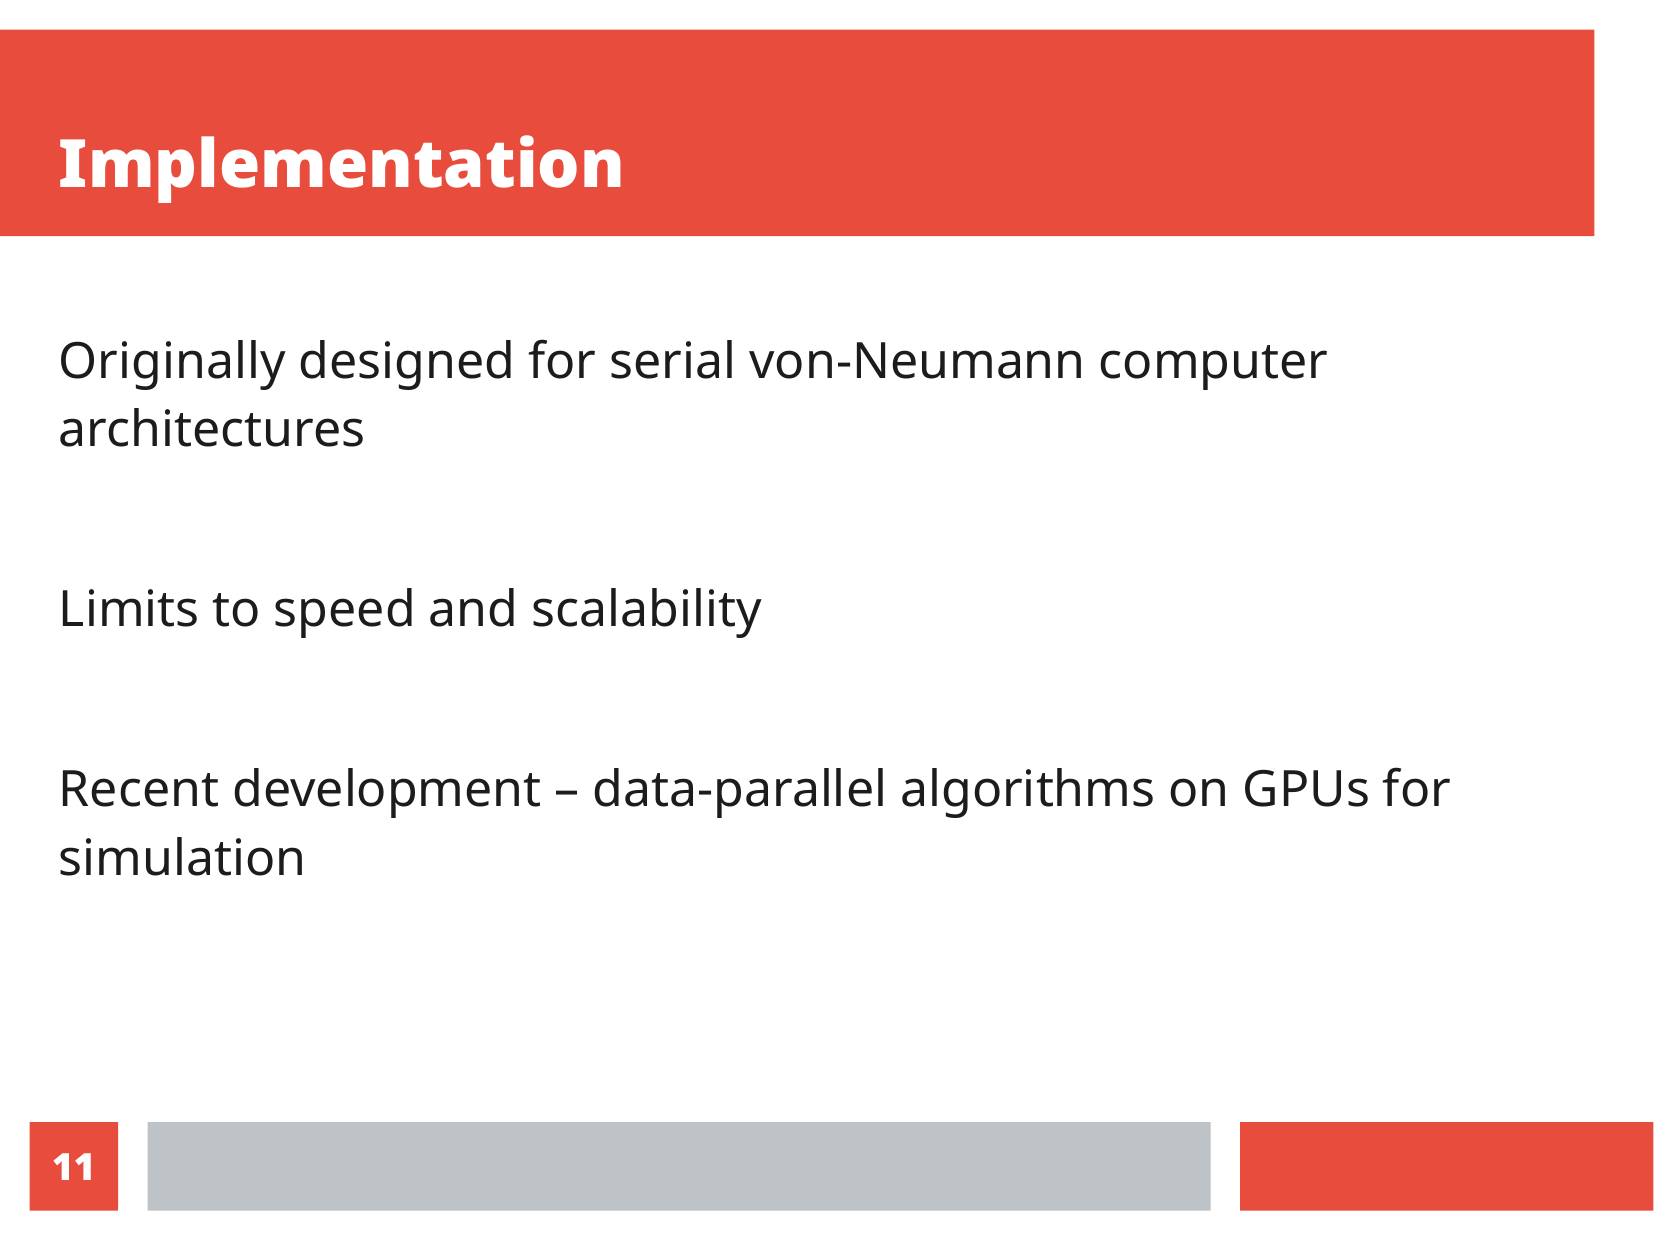

# Implementation
Originally designed for serial von-Neumann computer architectures
Limits to speed and scalability
Recent development – data-parallel algorithms on GPUs for simulation
11